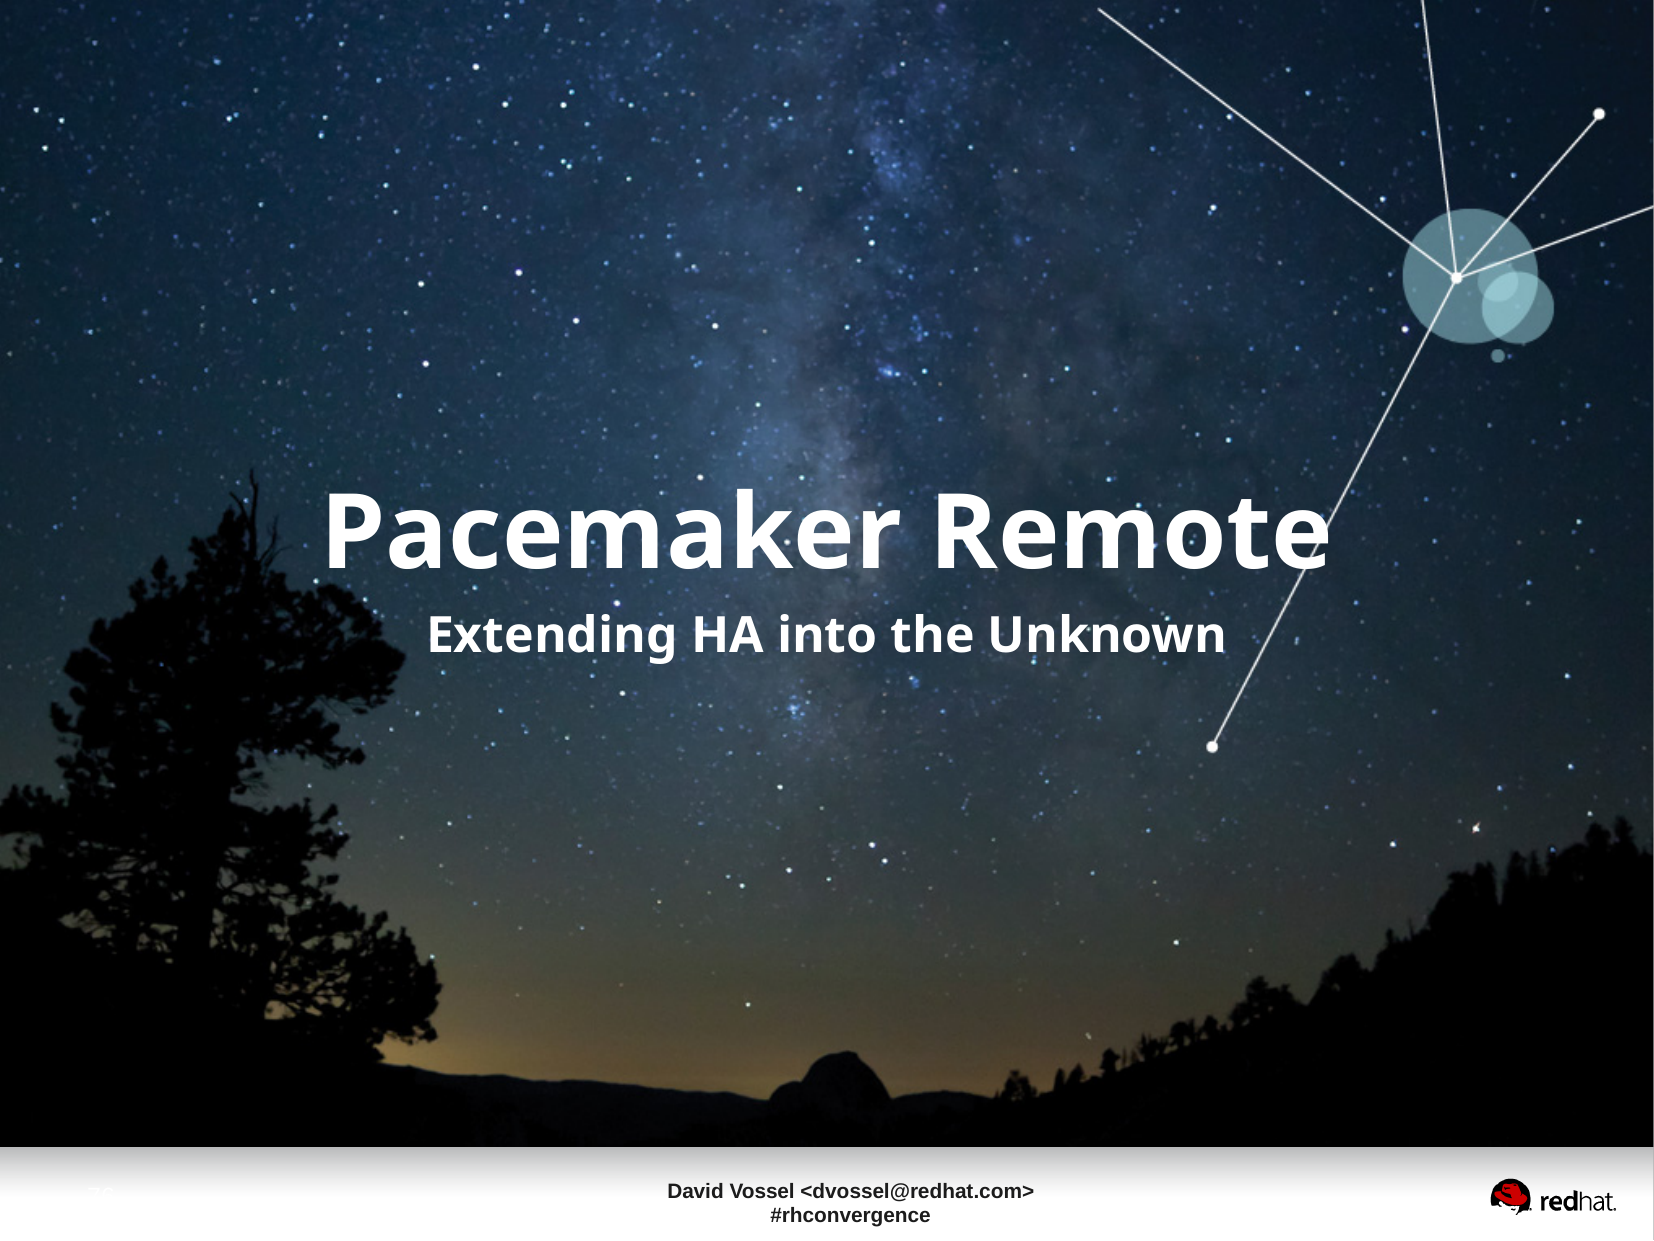

# Pacemaker Remote Extending HA into the Unknown